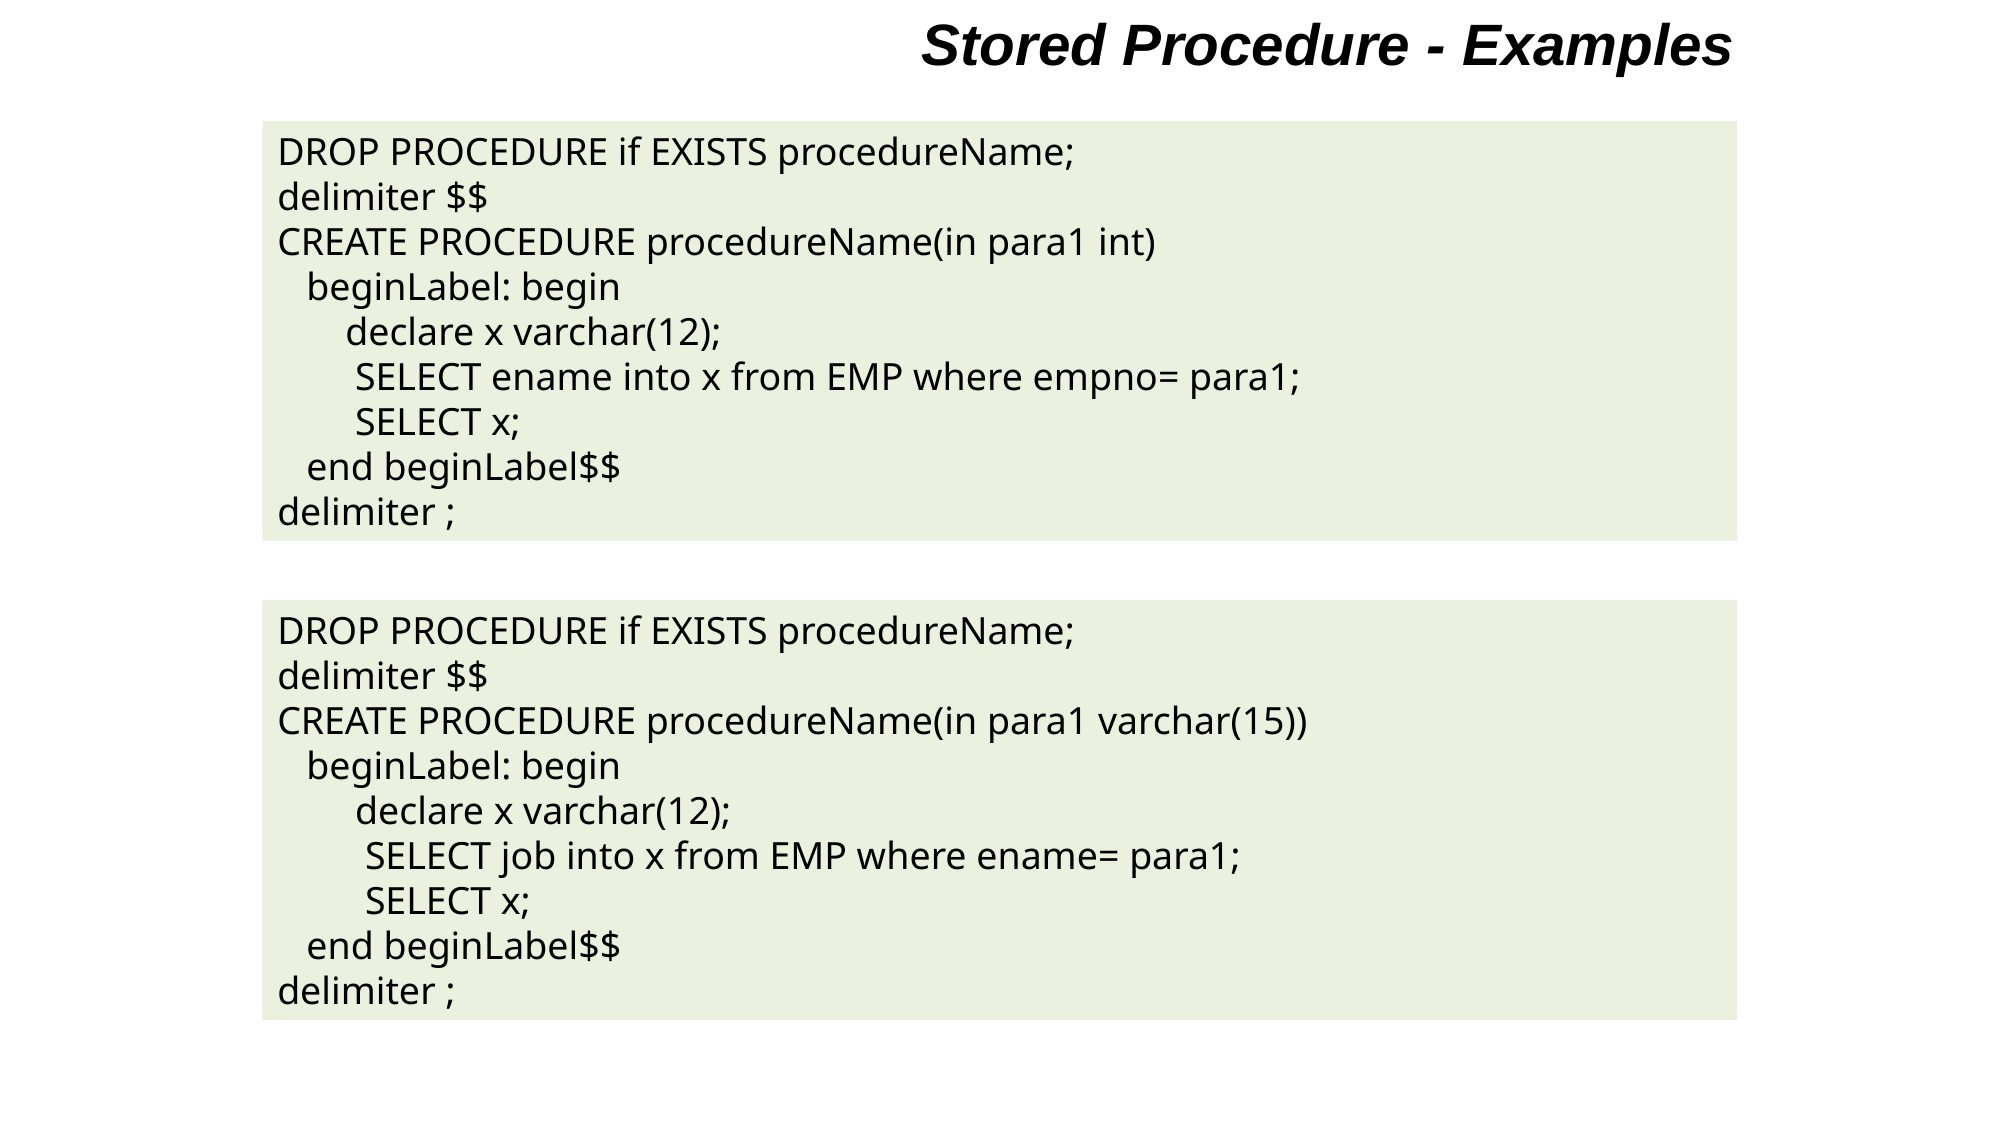

Stored Procedure - Examples
DROP PROCEDURE if EXISTS procedureName;
delimiter $$
CREATE PROCEDURE procedureName(in para1 int)
 beginLabel: begin
 declare x varchar(12);
 SELECT ename into x from EMP where empno= para1;
 SELECT x;
 end beginLabel$$
delimiter ;
DROP PROCEDURE if EXISTS procedureName;
delimiter $$
CREATE PROCEDURE procedureName(in para1 varchar(15))
 beginLabel: begin
 declare x varchar(12);
 SELECT job into x from EMP where ename= para1;
 SELECT x;
 end beginLabel$$
delimiter ;